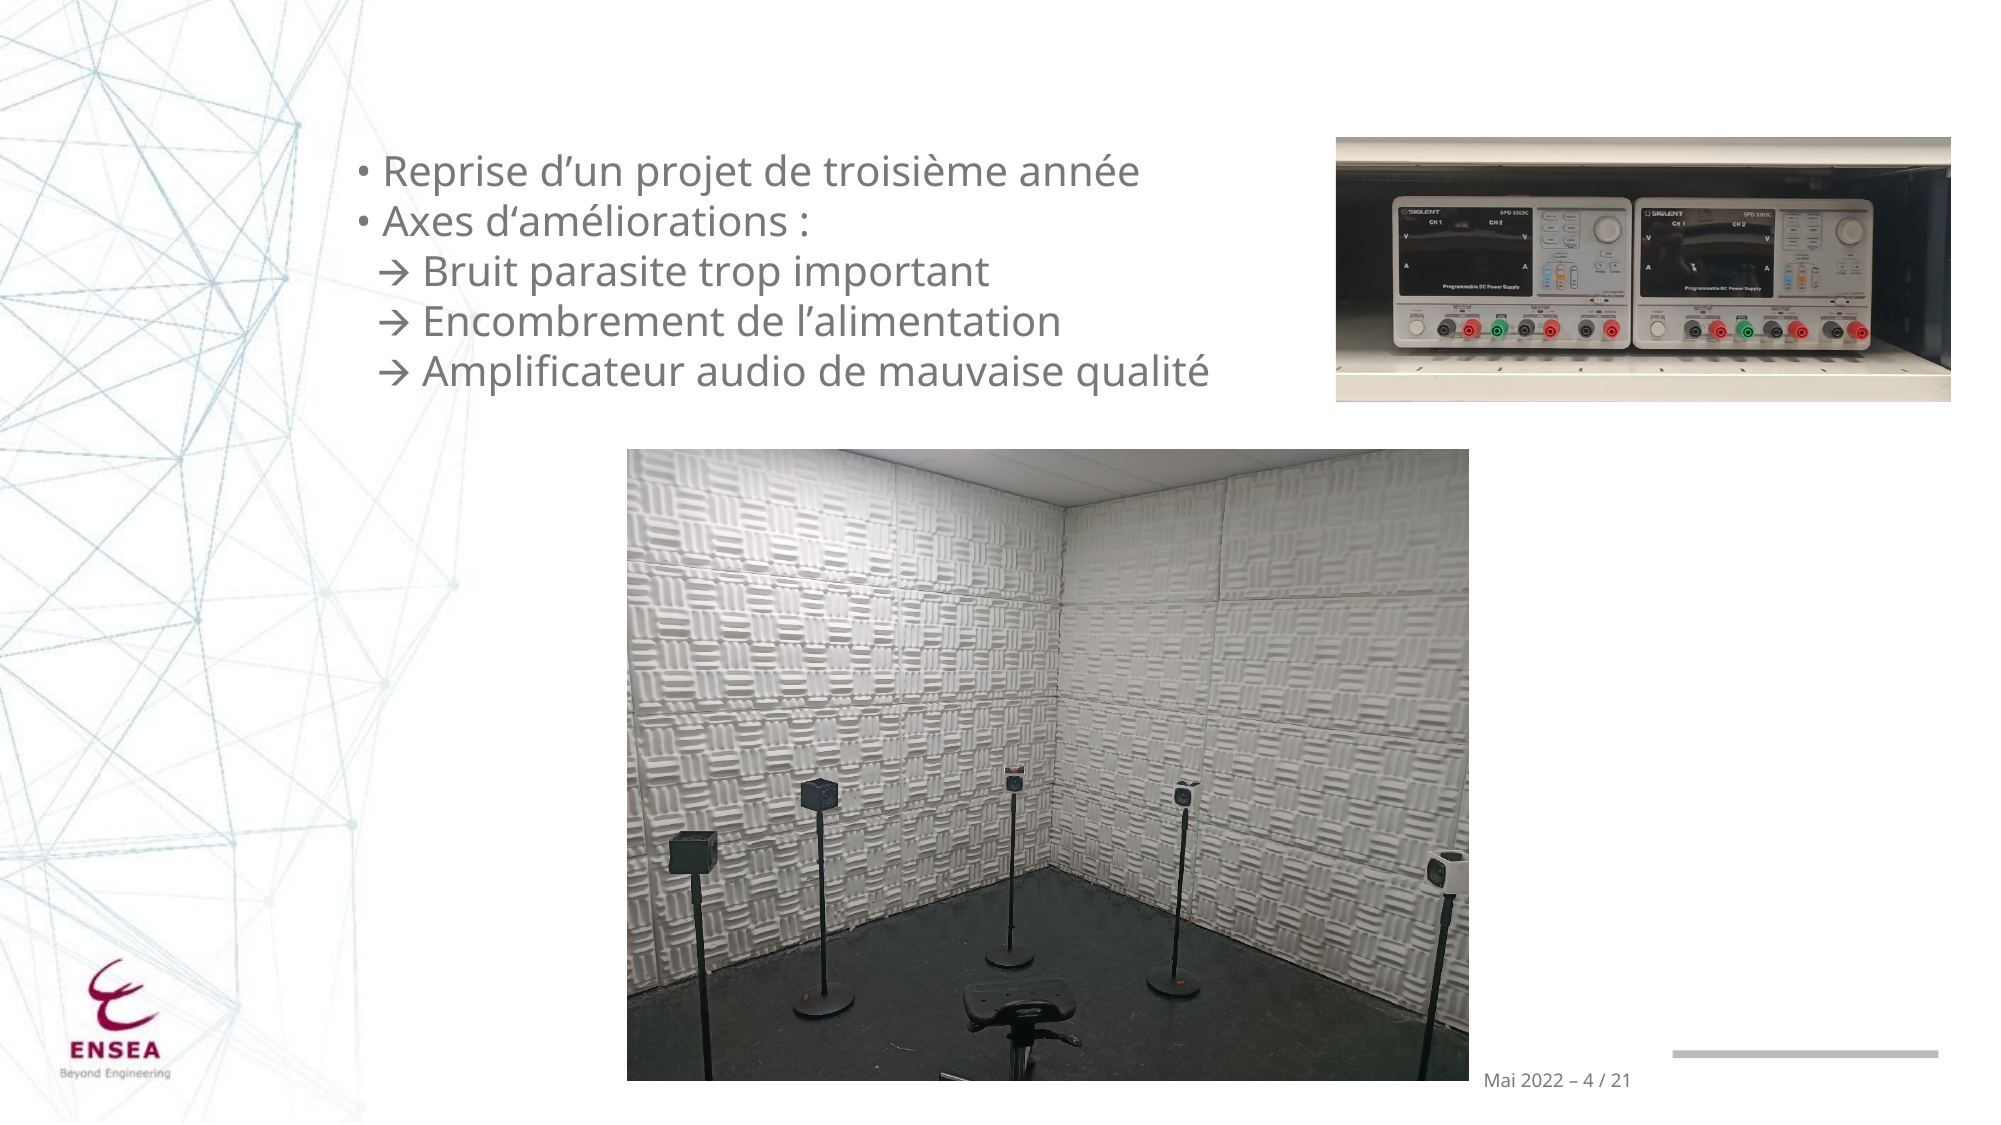

• Reprise d’un projet de troisième année
• Axes d‘améliorations :
 🡪 Bruit parasite trop important
 🡪 Encombrement de l’alimentation
 🡪 Amplificateur audio de mauvaise qualité
Mai 2022 – / 21